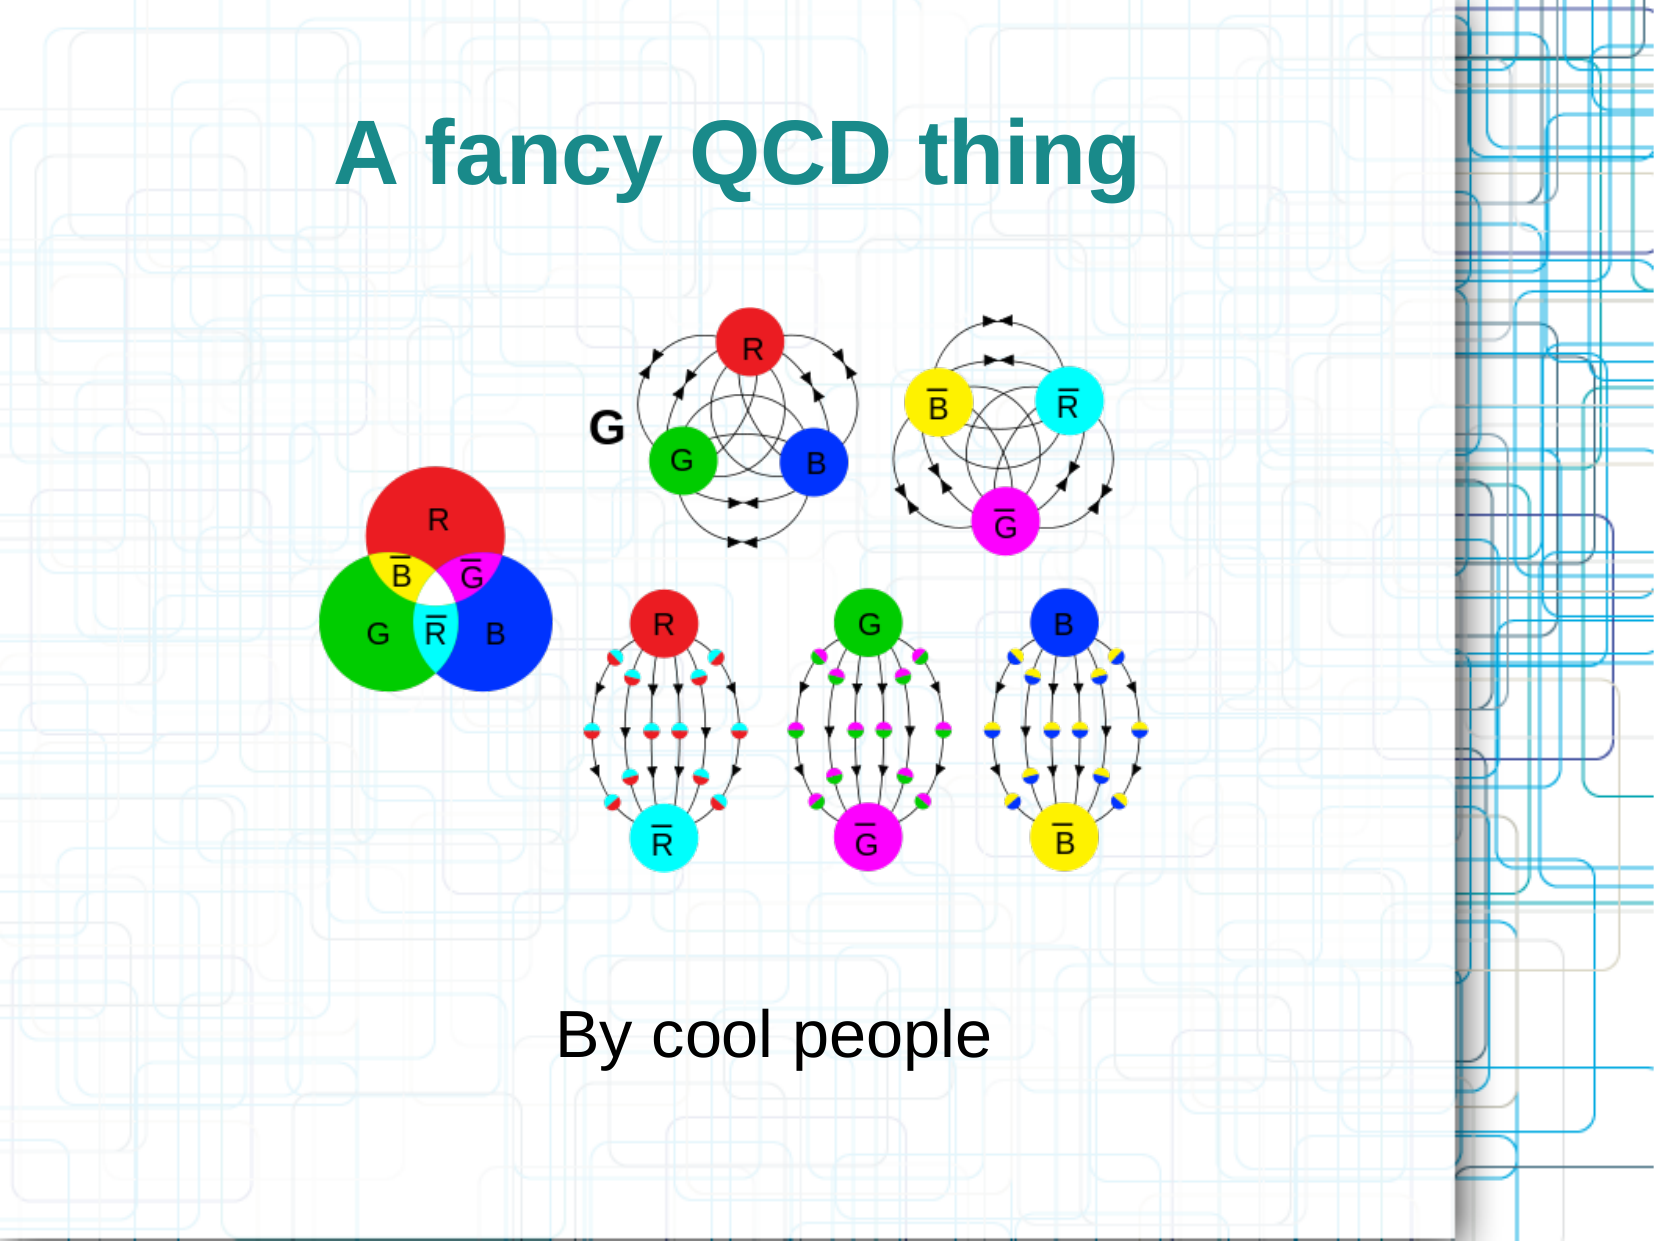

# A fancy QCD thing
By cool people